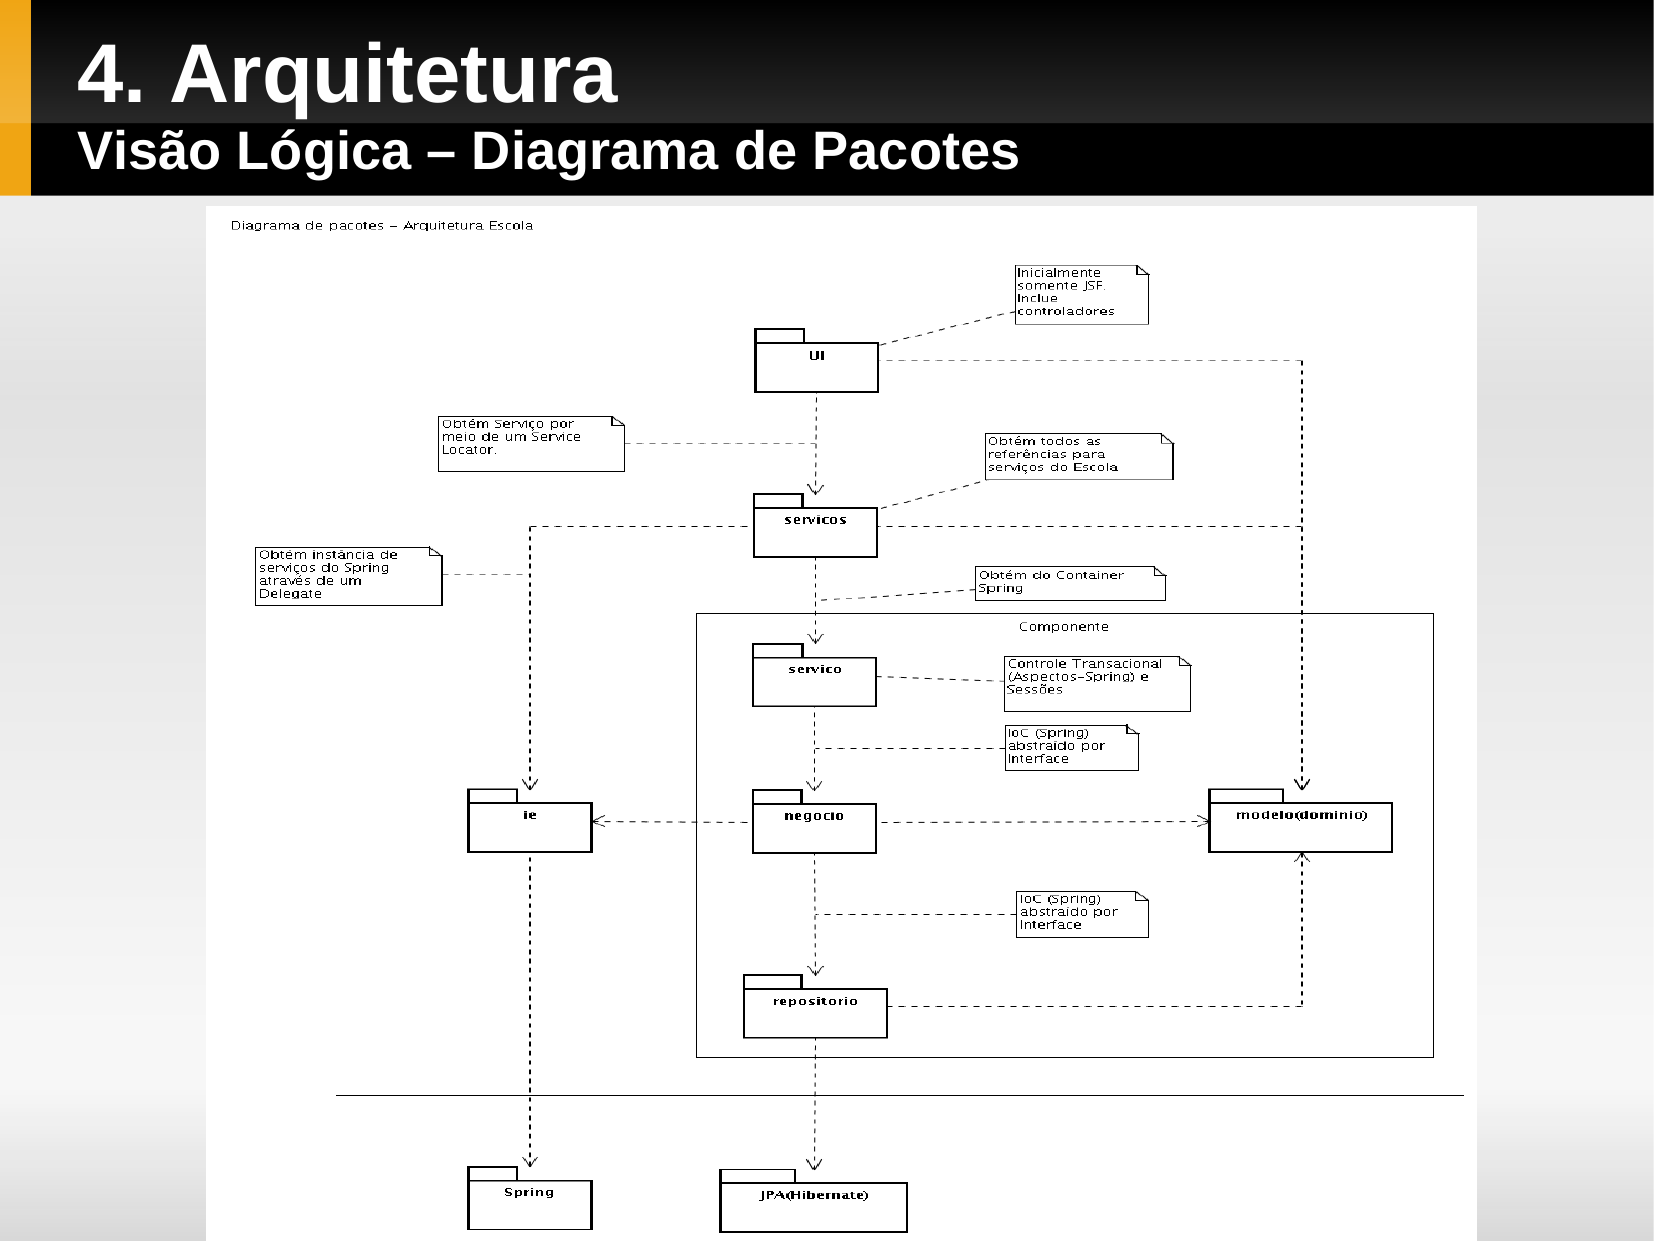

# 4. Arquitetura Visão Lógica – Diagrama de Pacotes